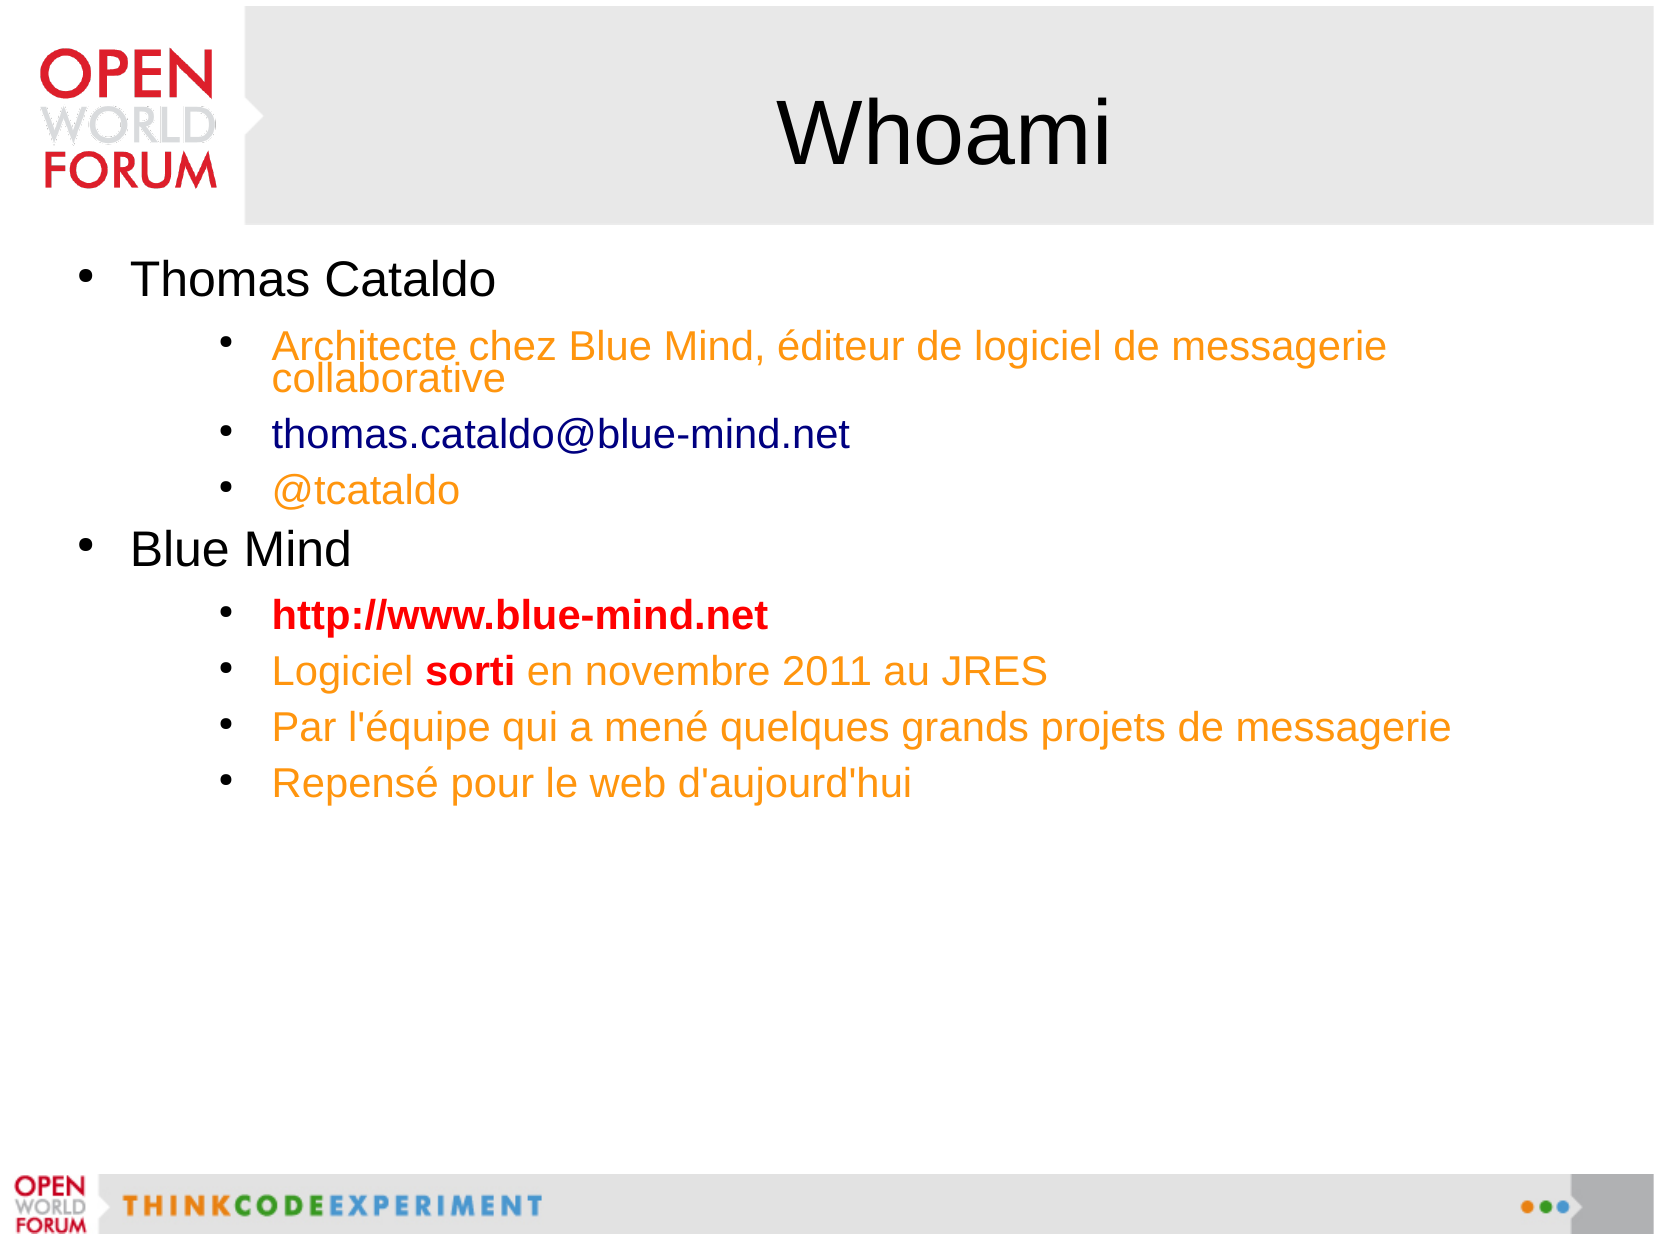

# Whoami
Thomas Cataldo
Architecte chez Blue Mind, éditeur de logiciel de messagerie collaborative
thomas.cataldo@blue-mind.net
@tcataldo
Blue Mind
http://www.blue-mind.net
Logiciel sorti en novembre 2011 au JRES
Par l'équipe qui a mené quelques grands projets de messagerie
Repensé pour le web d'aujourd'hui